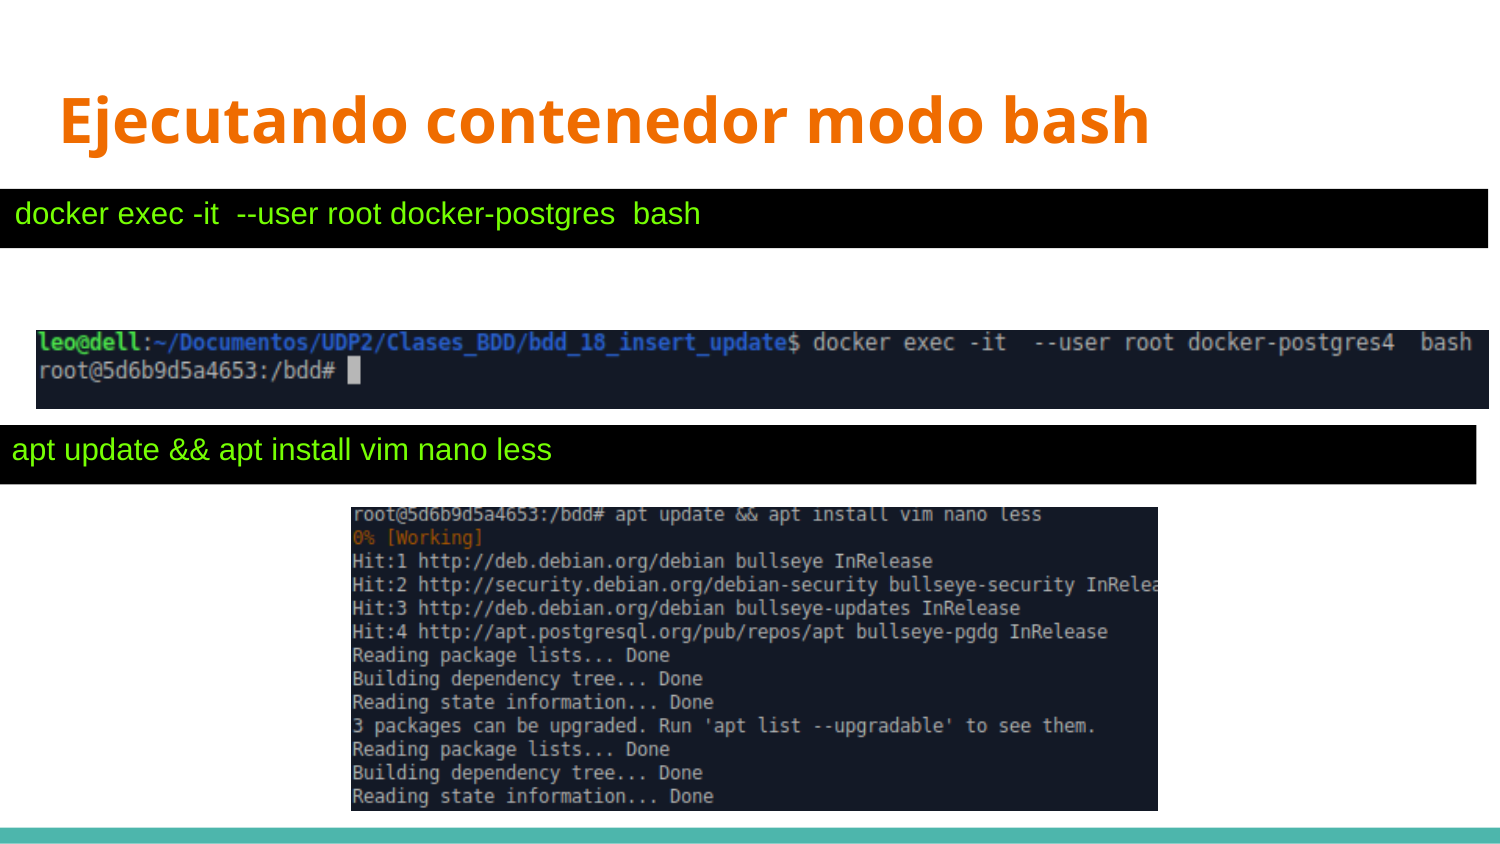

# Ejecutando contenedor modo bash
docker exec -it --user root docker-postgres bash
 apt update && apt install vim nano less